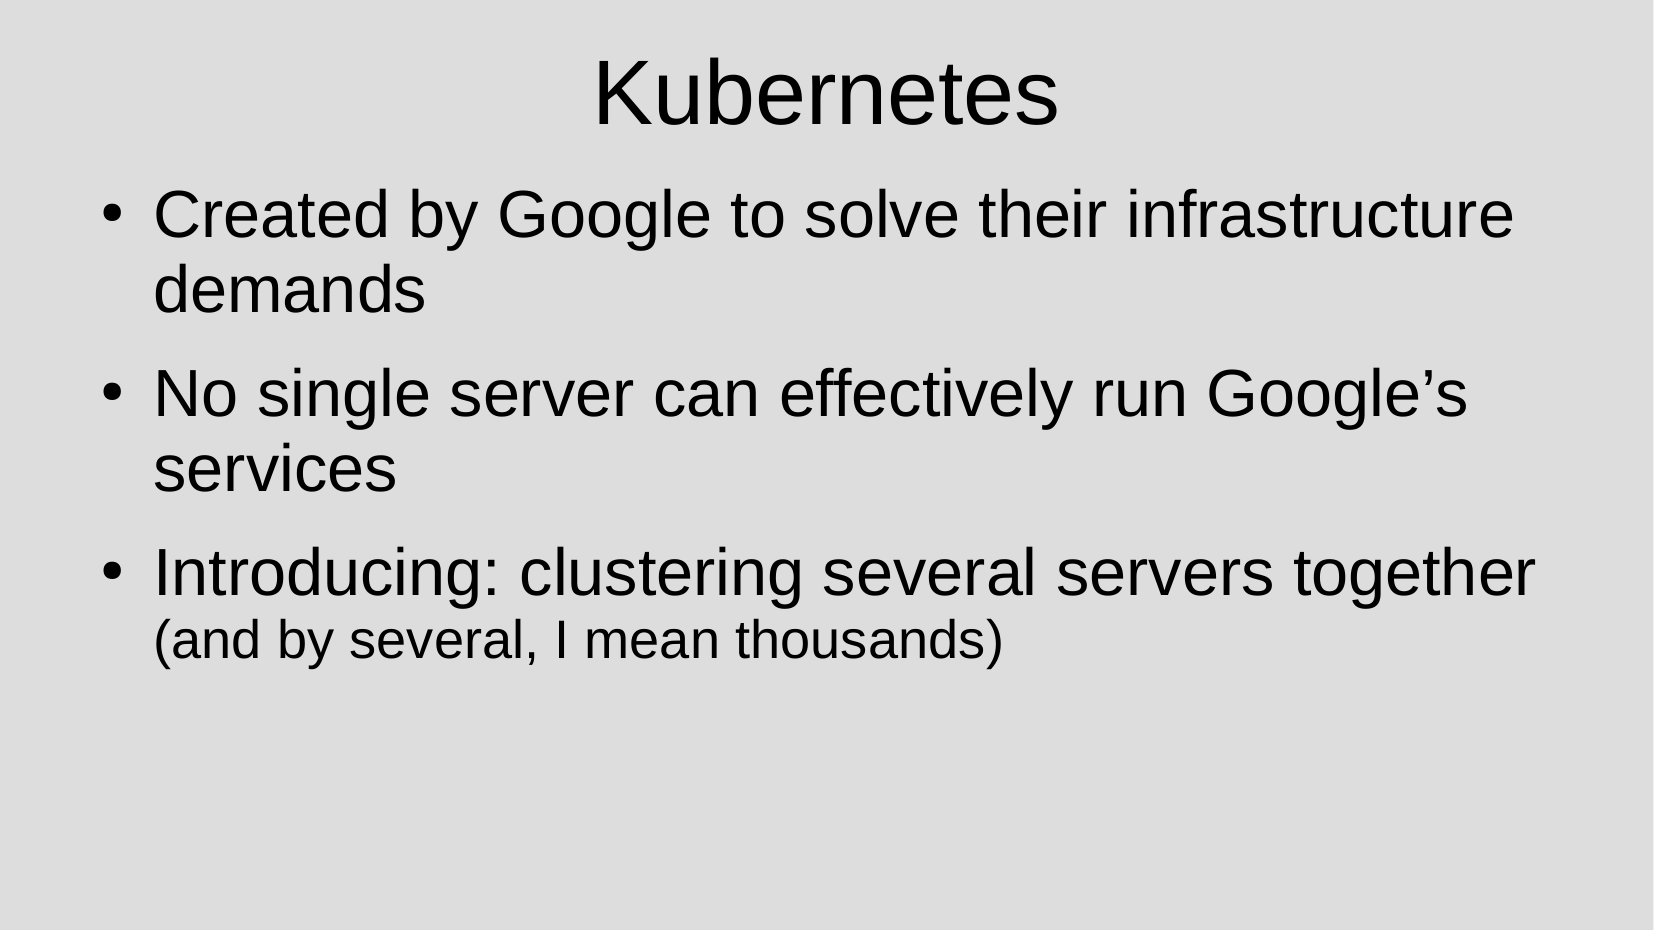

# Kubernetes
Created by Google to solve their infrastructure demands
No single server can effectively run Google’s services
Introducing: clustering several servers together
(and by several, I mean thousands)